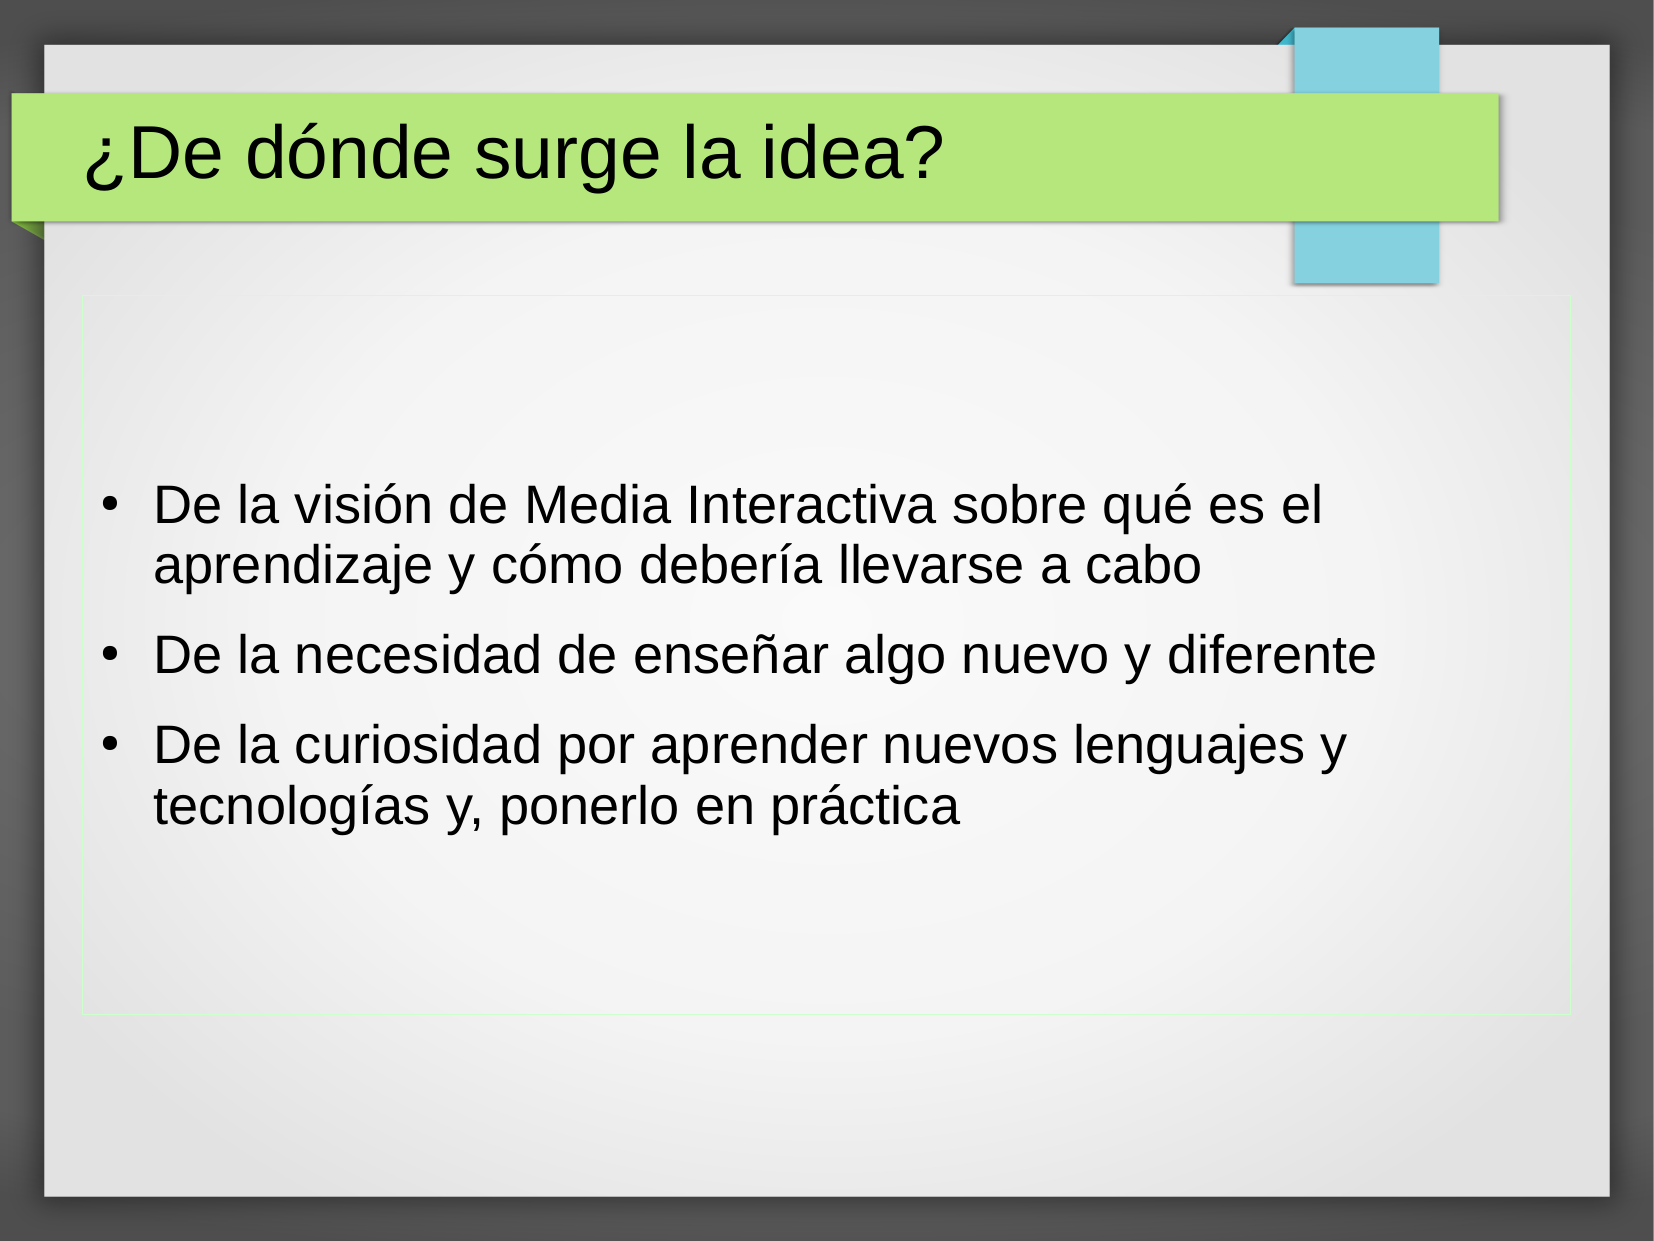

# ¿De dónde surge la idea?
De la visión de Media Interactiva sobre qué es el aprendizaje y cómo debería llevarse a cabo
De la necesidad de enseñar algo nuevo y diferente
De la curiosidad por aprender nuevos lenguajes y tecnologías y, ponerlo en práctica